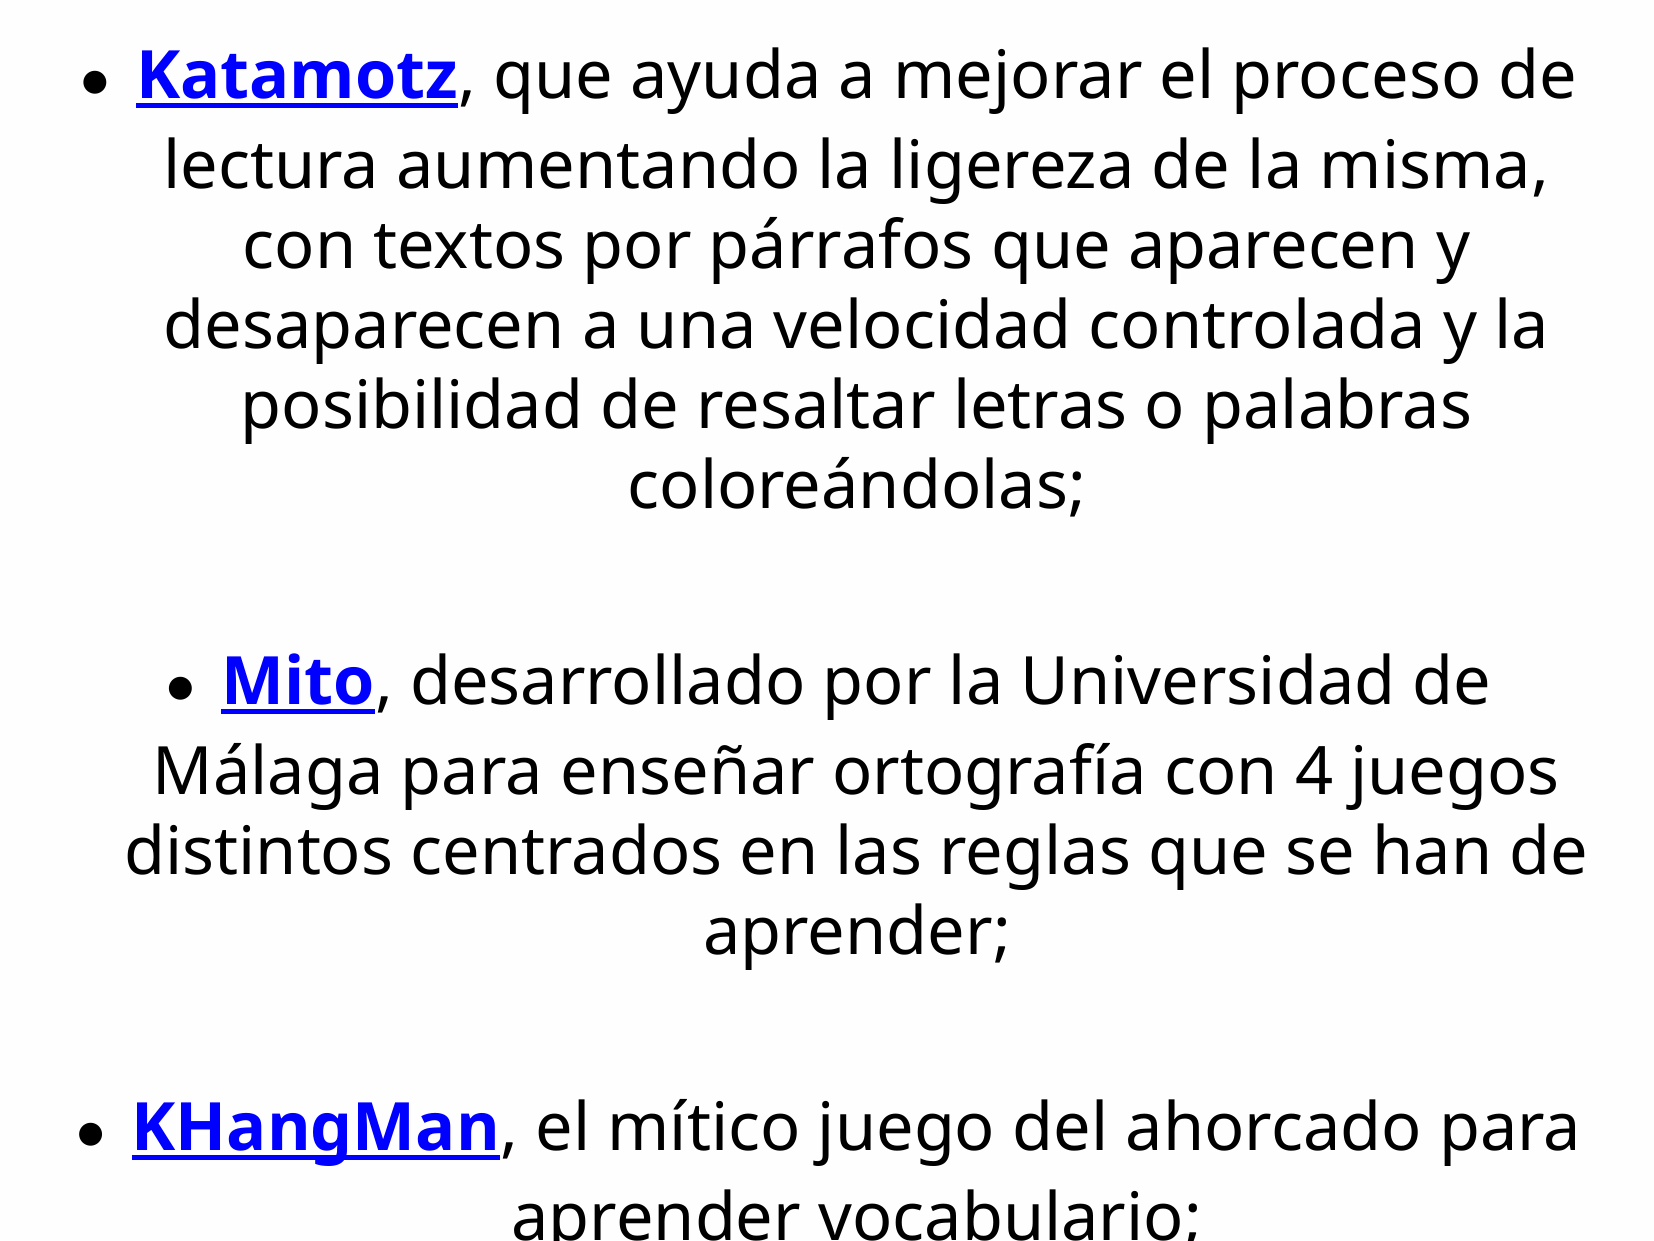

# Katamotz, que ayuda a mejorar el proceso de lectura aumentando la ligereza de la misma, con textos por párrafos que aparecen y desaparecen a una velocidad controlada y la posibilidad de resaltar letras o palabras coloreándolas;
Mito, desarrollado por la Universidad de Málaga para enseñar ortografía con 4 juegos distintos centrados en las reglas que se han de aprender;
KHangMan, el mítico juego del ahorcado para aprender vocabulario;